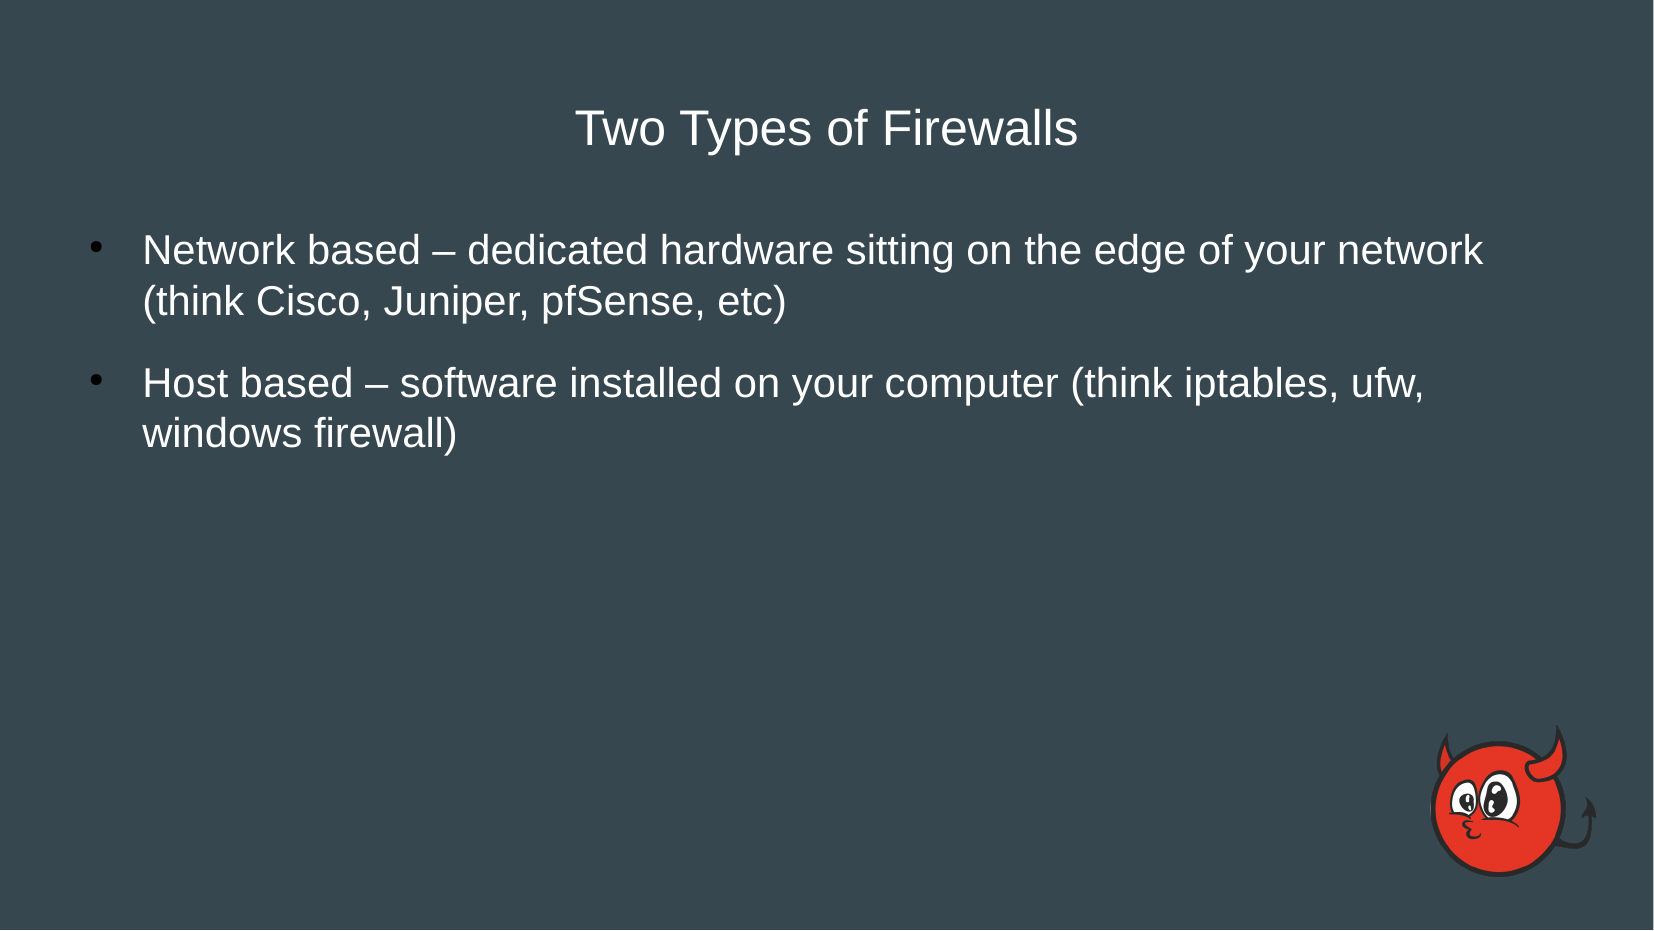

# Two Types of Firewalls
Network based – dedicated hardware sitting on the edge of your network (think Cisco, Juniper, pfSense, etc)
Host based – software installed on your computer (think iptables, ufw, windows firewall)